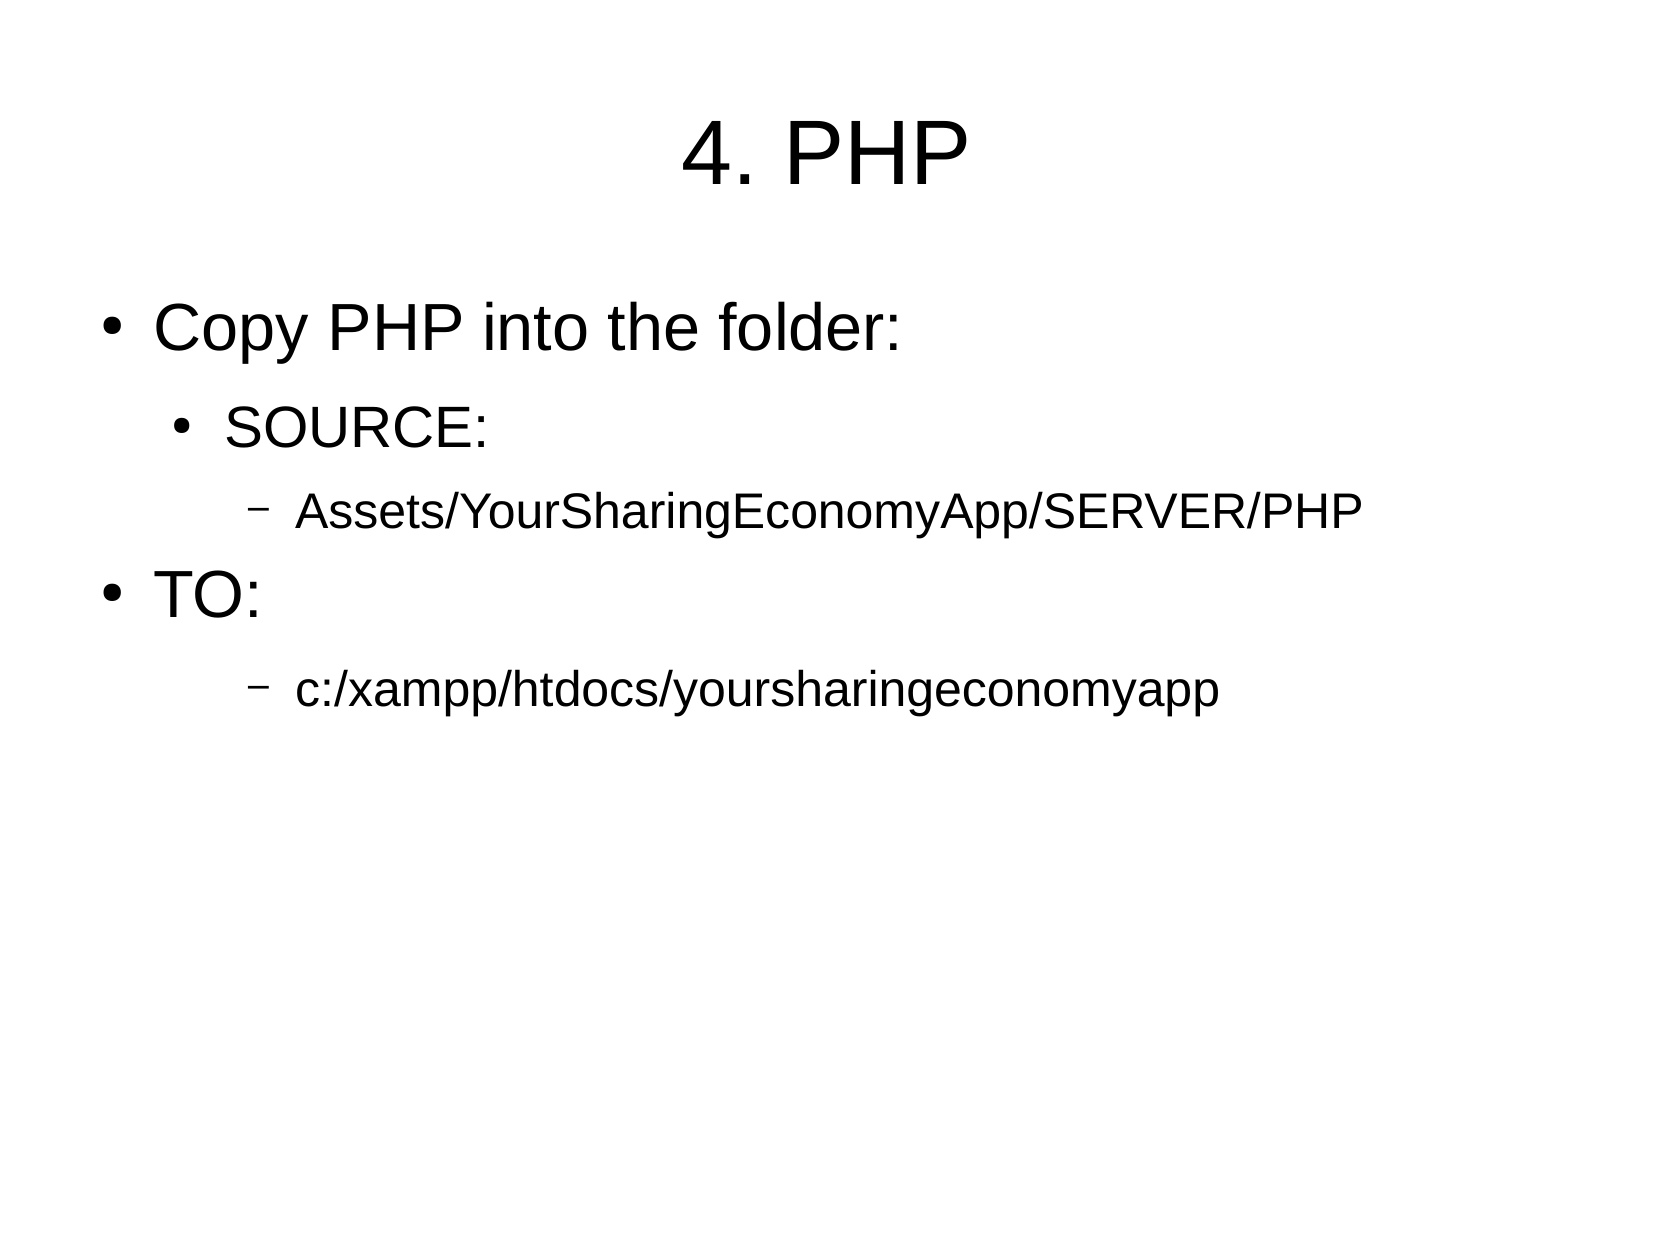

# 4. PHP
Copy PHP into the folder:
SOURCE:
Assets/YourSharingEconomyApp/SERVER/PHP
TO:
c:/xampp/htdocs/yoursharingeconomyapp